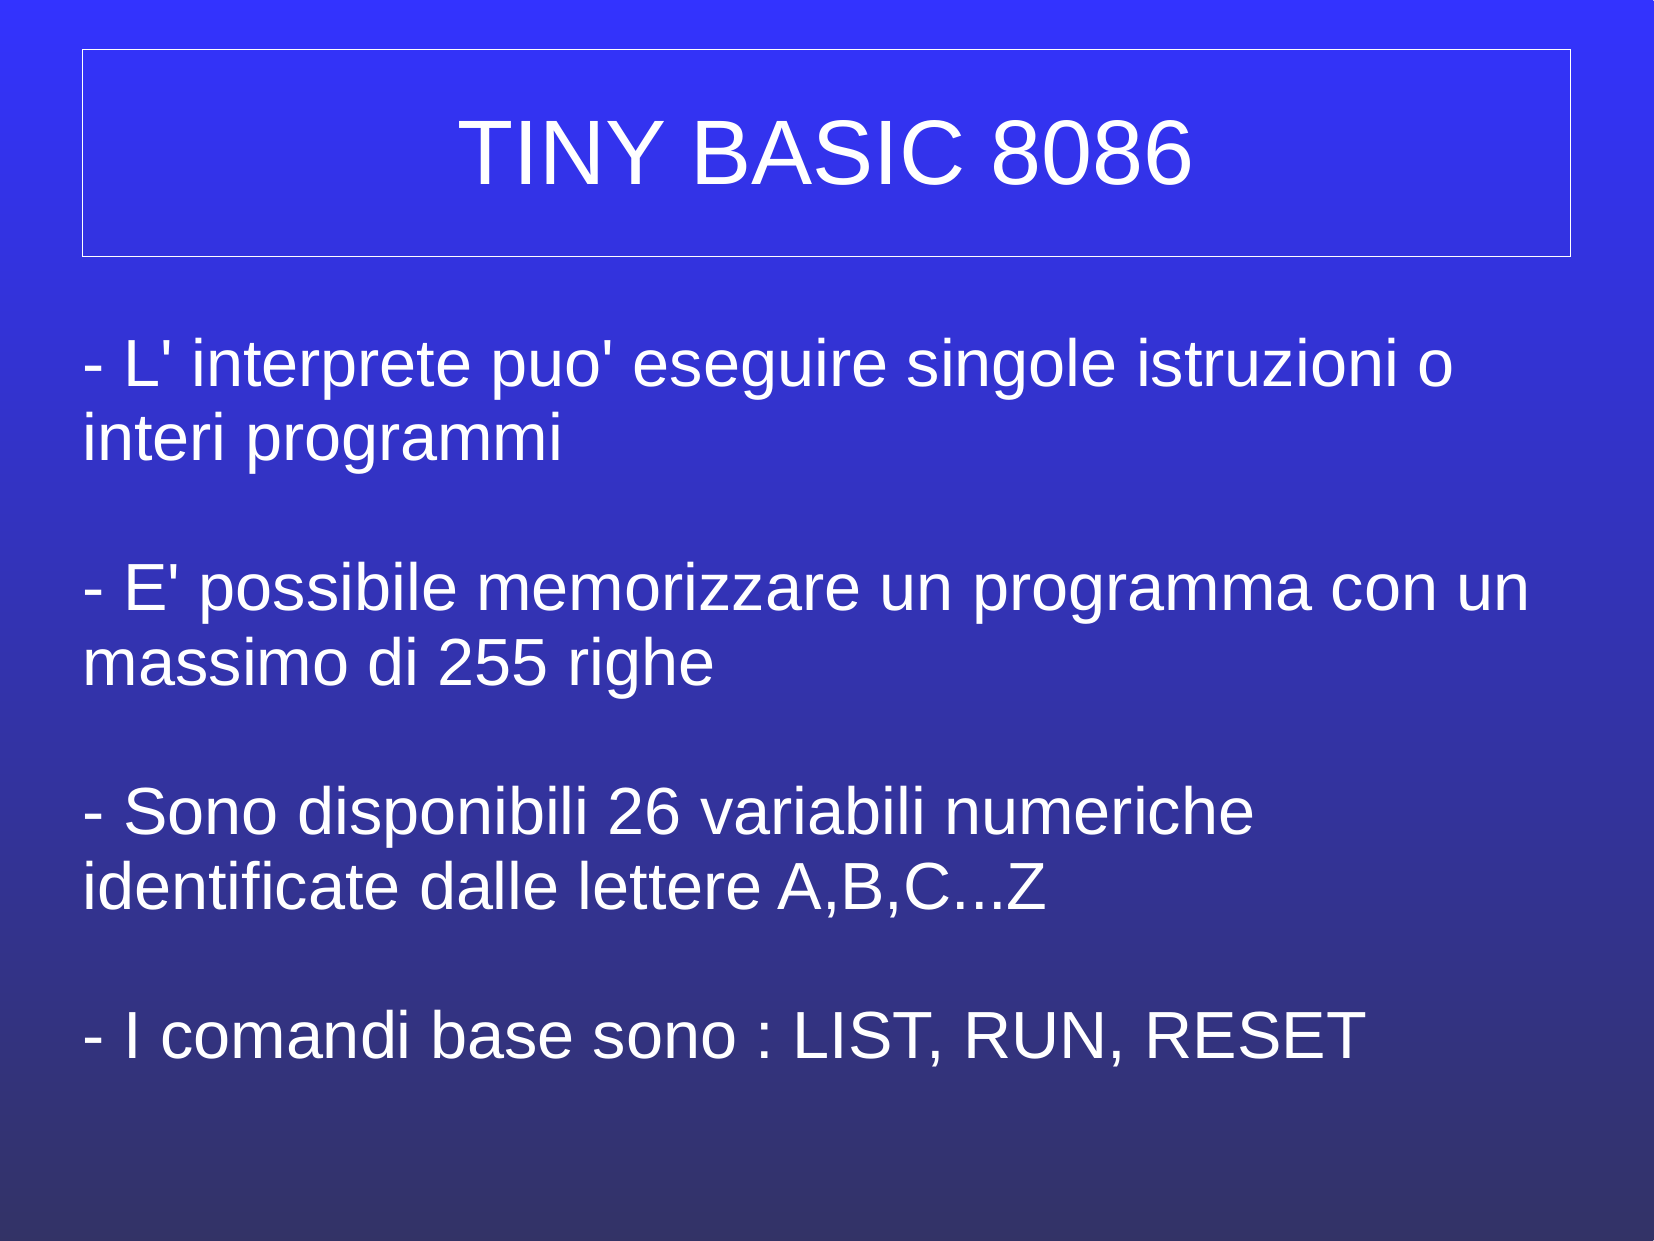

# TINY BASIC 8086
- L' interprete puo' eseguire singole istruzioni o interi programmi
- E' possibile memorizzare un programma con un massimo di 255 righe
- Sono disponibili 26 variabili numeriche identificate dalle lettere A,B,C...Z
- I comandi base sono : LIST, RUN, RESET